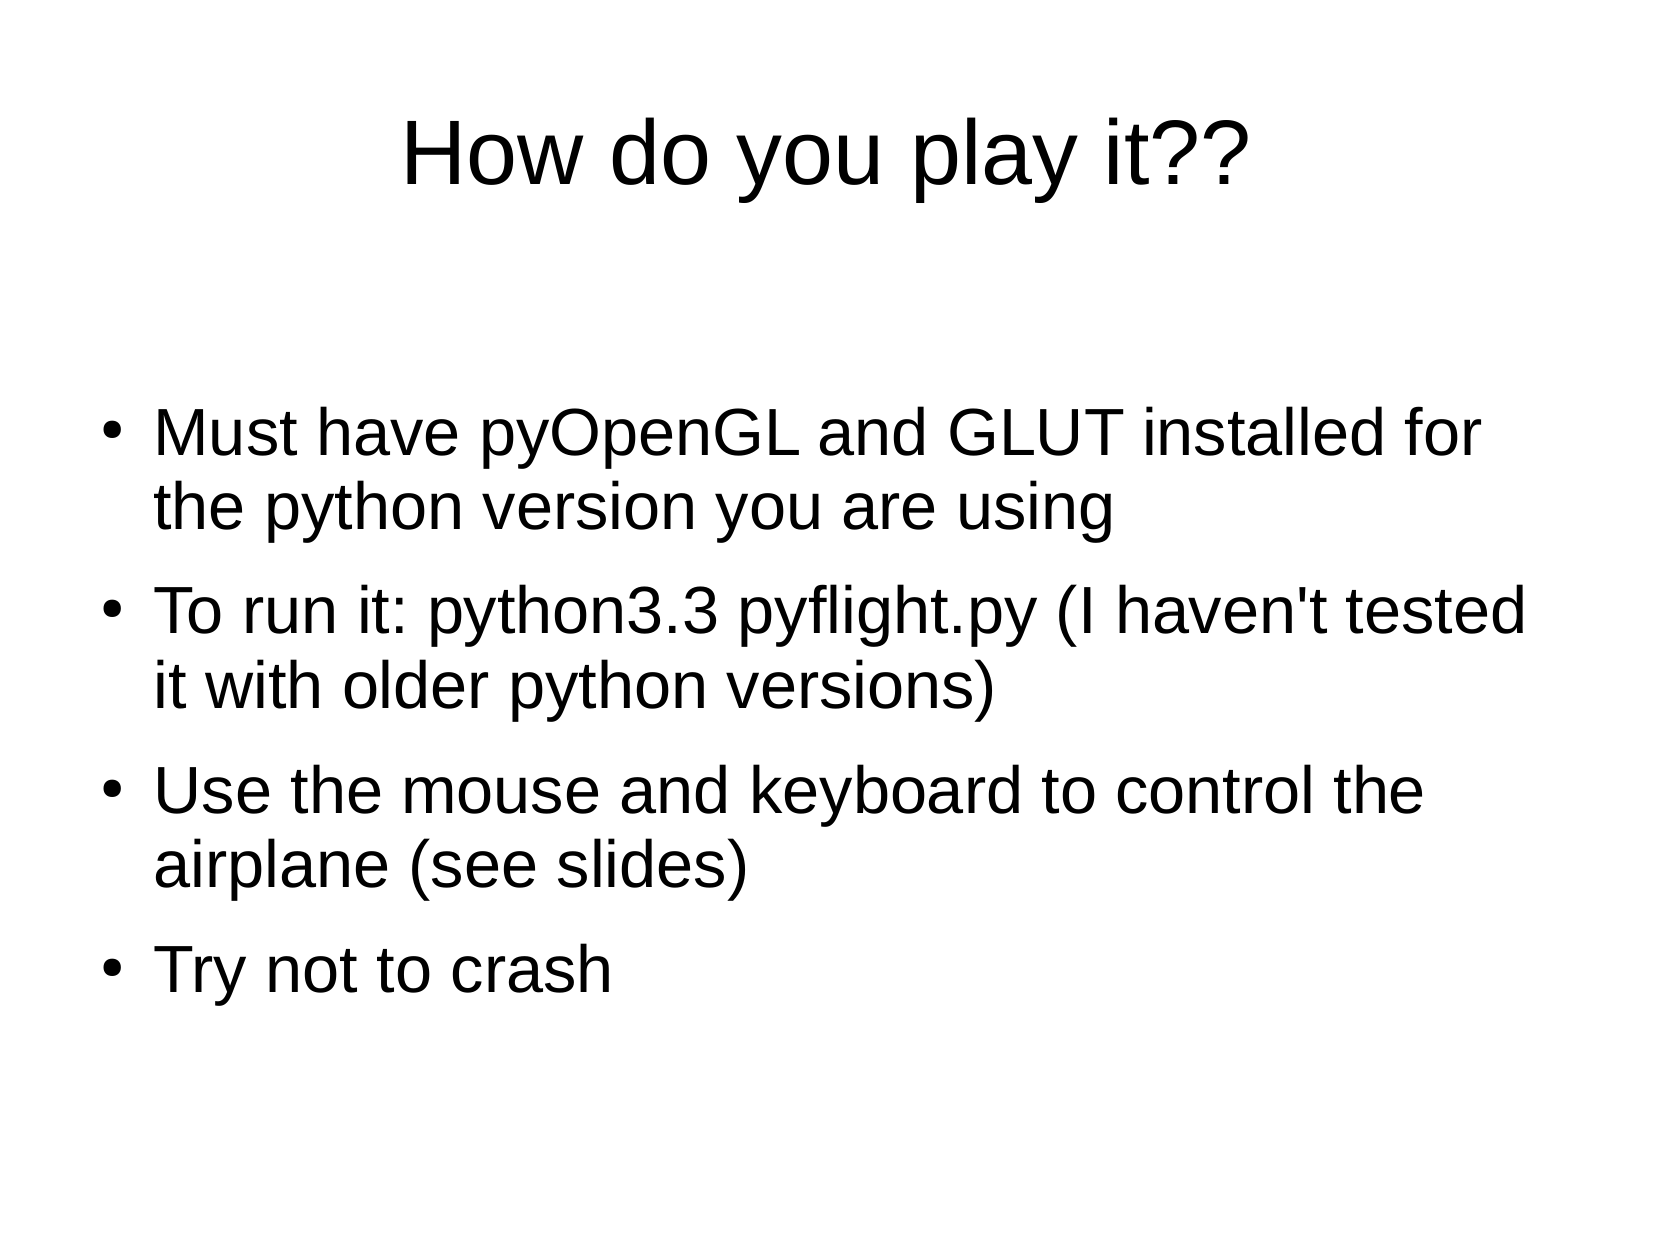

# How do you play it??
Must have pyOpenGL and GLUT installed for the python version you are using
To run it: python3.3 pyflight.py (I haven't tested it with older python versions)
Use the mouse and keyboard to control the airplane (see slides)
Try not to crash